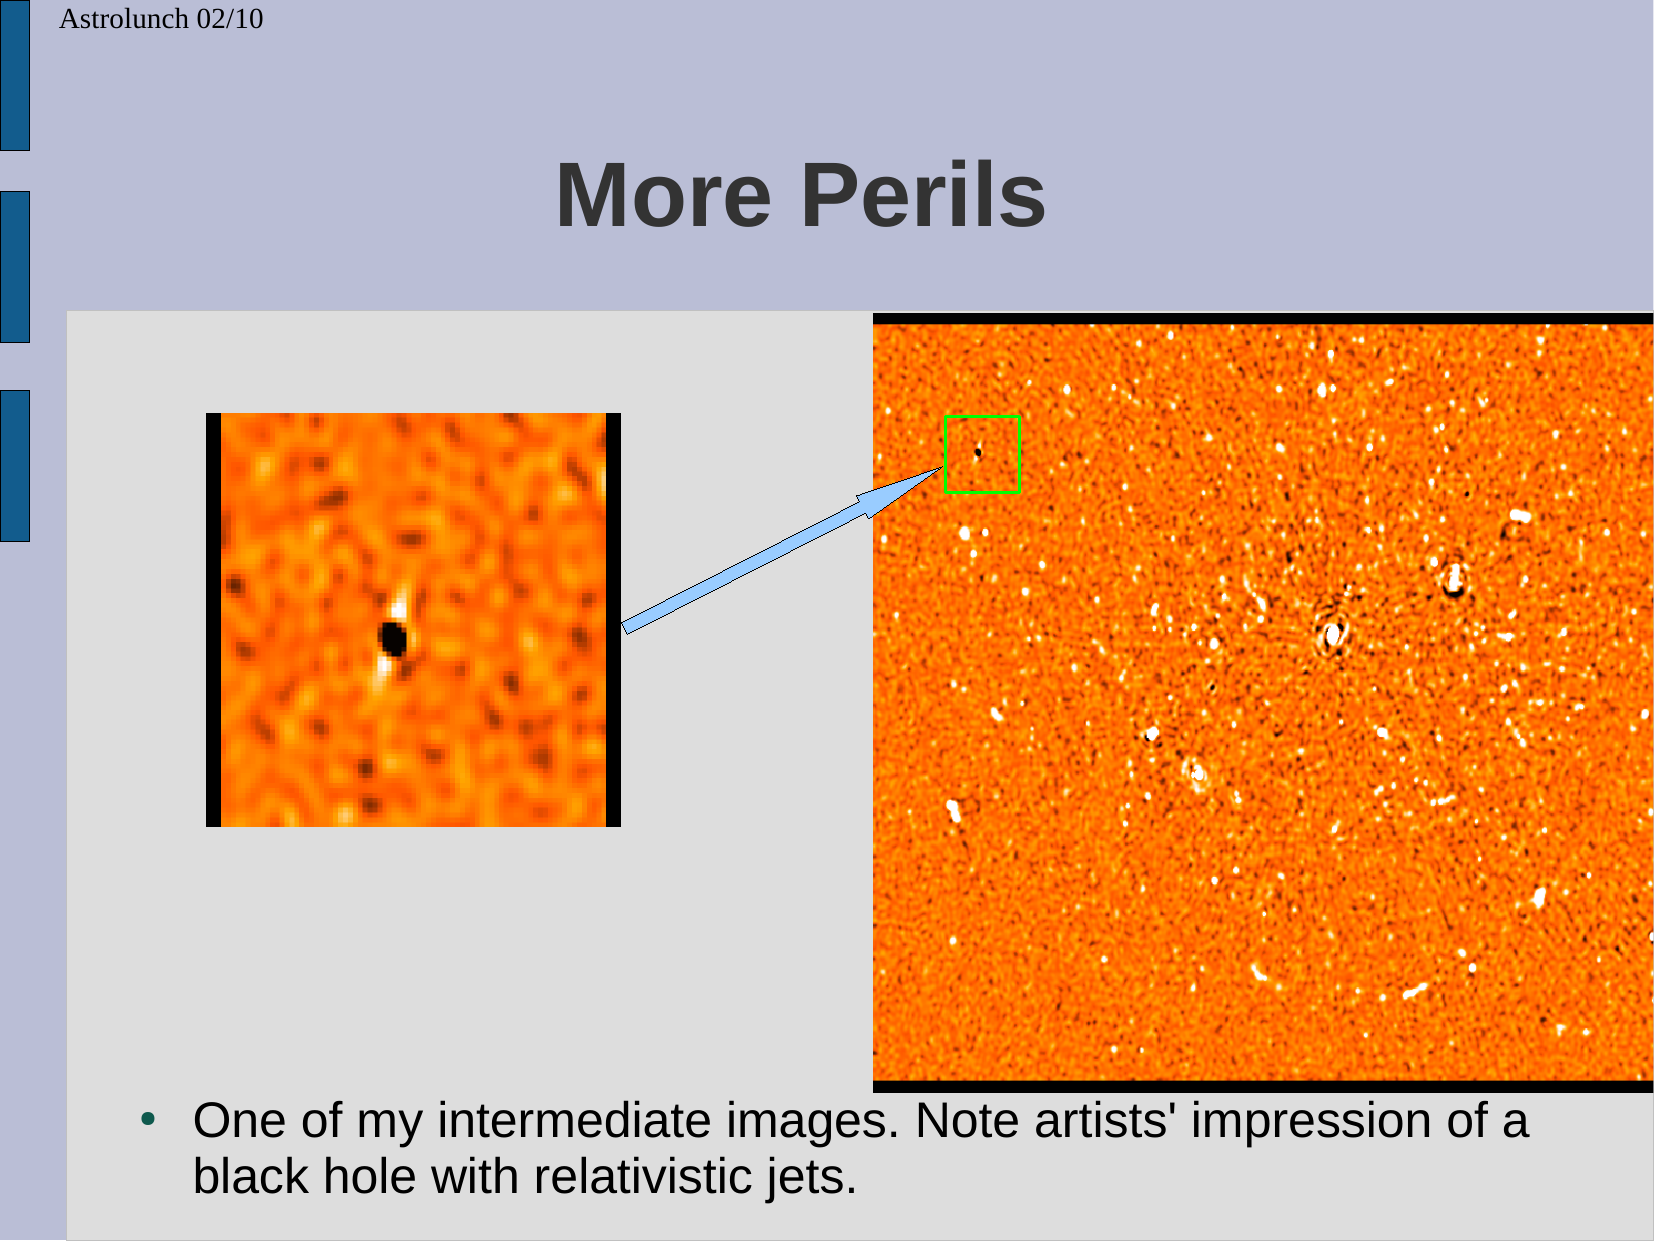

Astrolunch 02/10
# More Perils
One of my intermediate images. Note artists' impression of a black hole with relativistic jets.